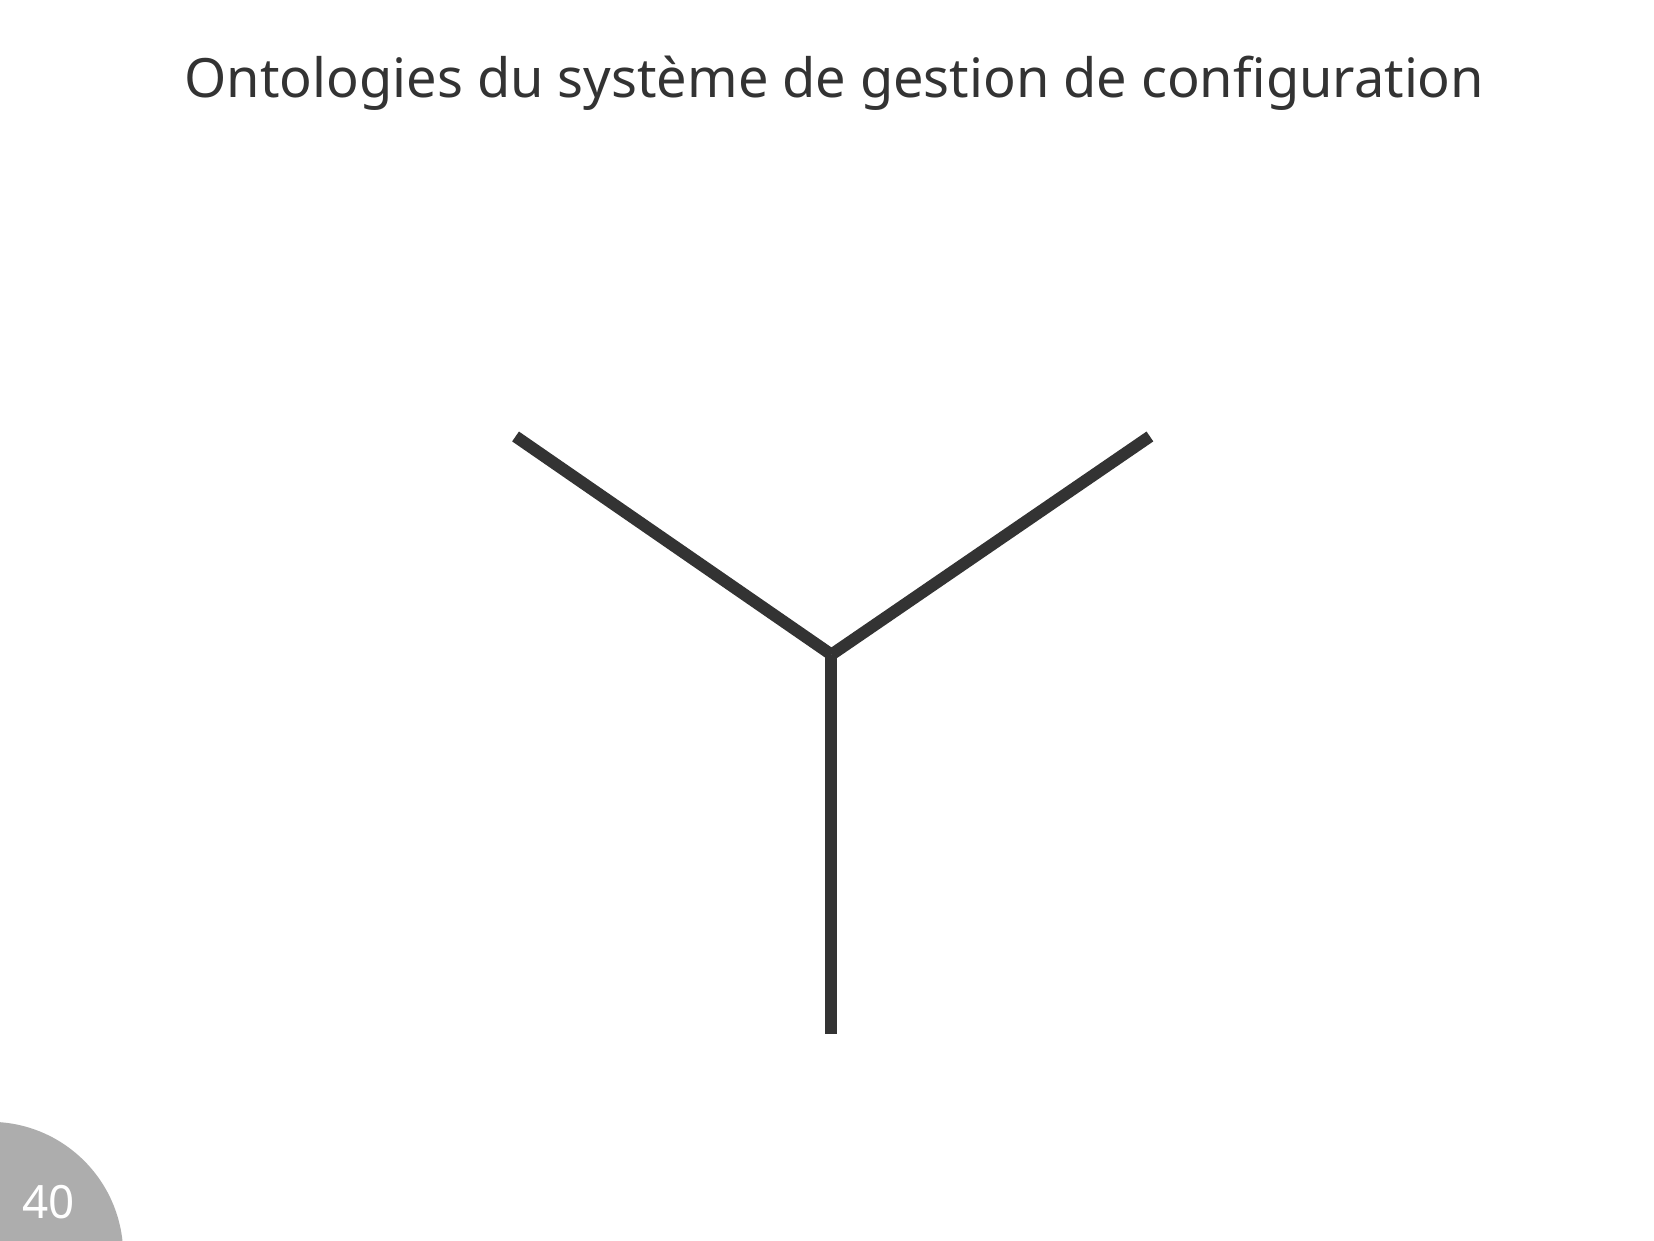

Ontologies du système de gestion de configuration
40